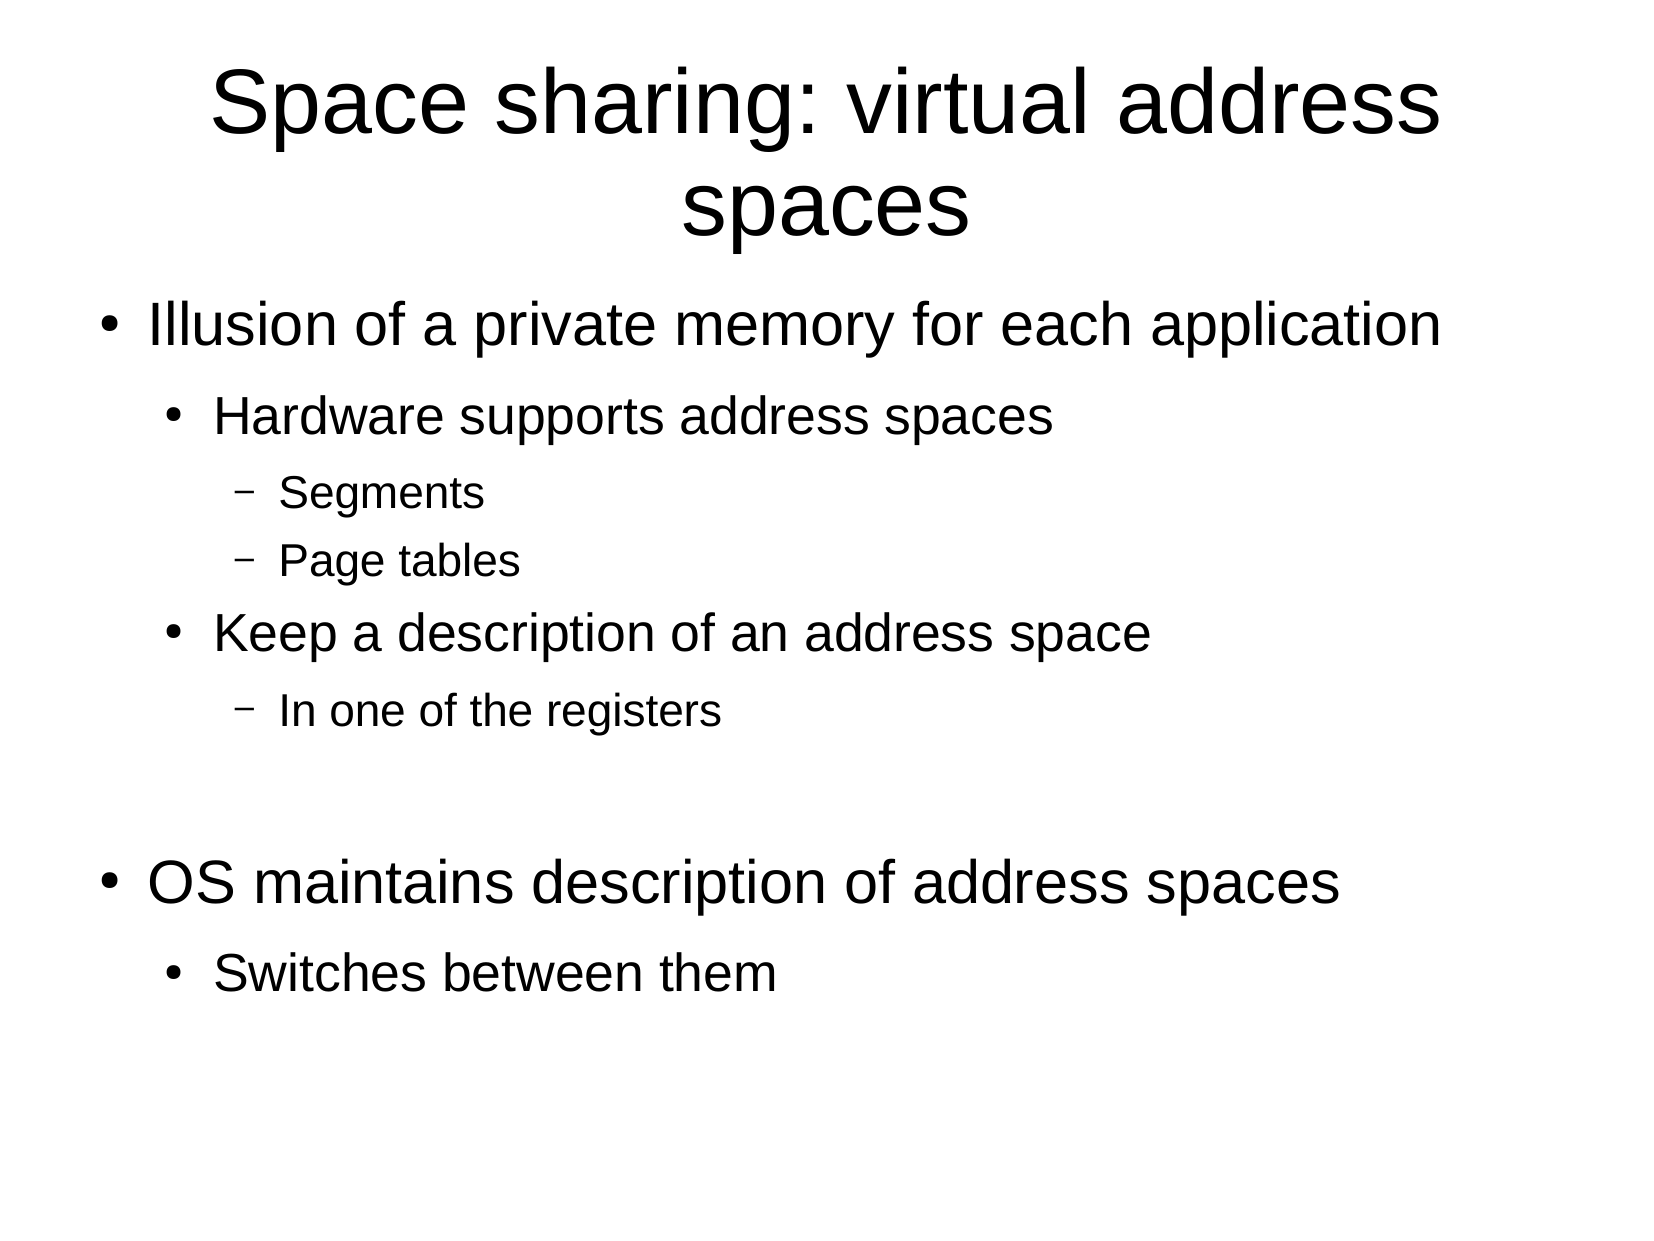

# Space sharing: virtual address spaces
Illusion of a private memory for each application
Hardware supports address spaces
Segments
Page tables
Keep a description of an address space
In one of the registers
OS maintains description of address spaces
Switches between them